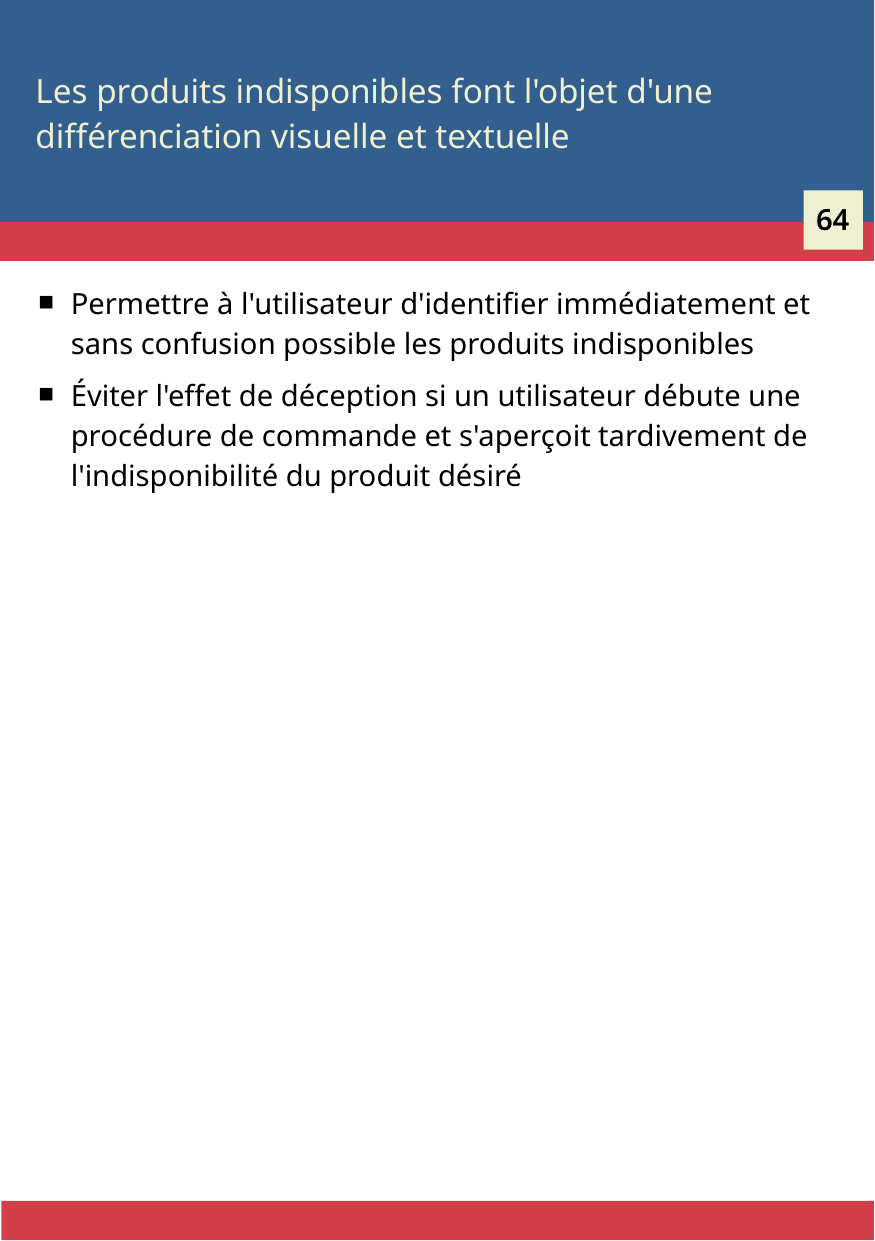

# Les produits indisponibles font l'objet d'une différenciation visuelle et textuelle
64
Permettre à l'utilisateur d'identifier immédiatement et sans confusion possible les produits indisponibles
Éviter l'effet de déception si un utilisateur débute une procédure de commande et s'aperçoit tardivement de l'indisponibilité du produit désiré